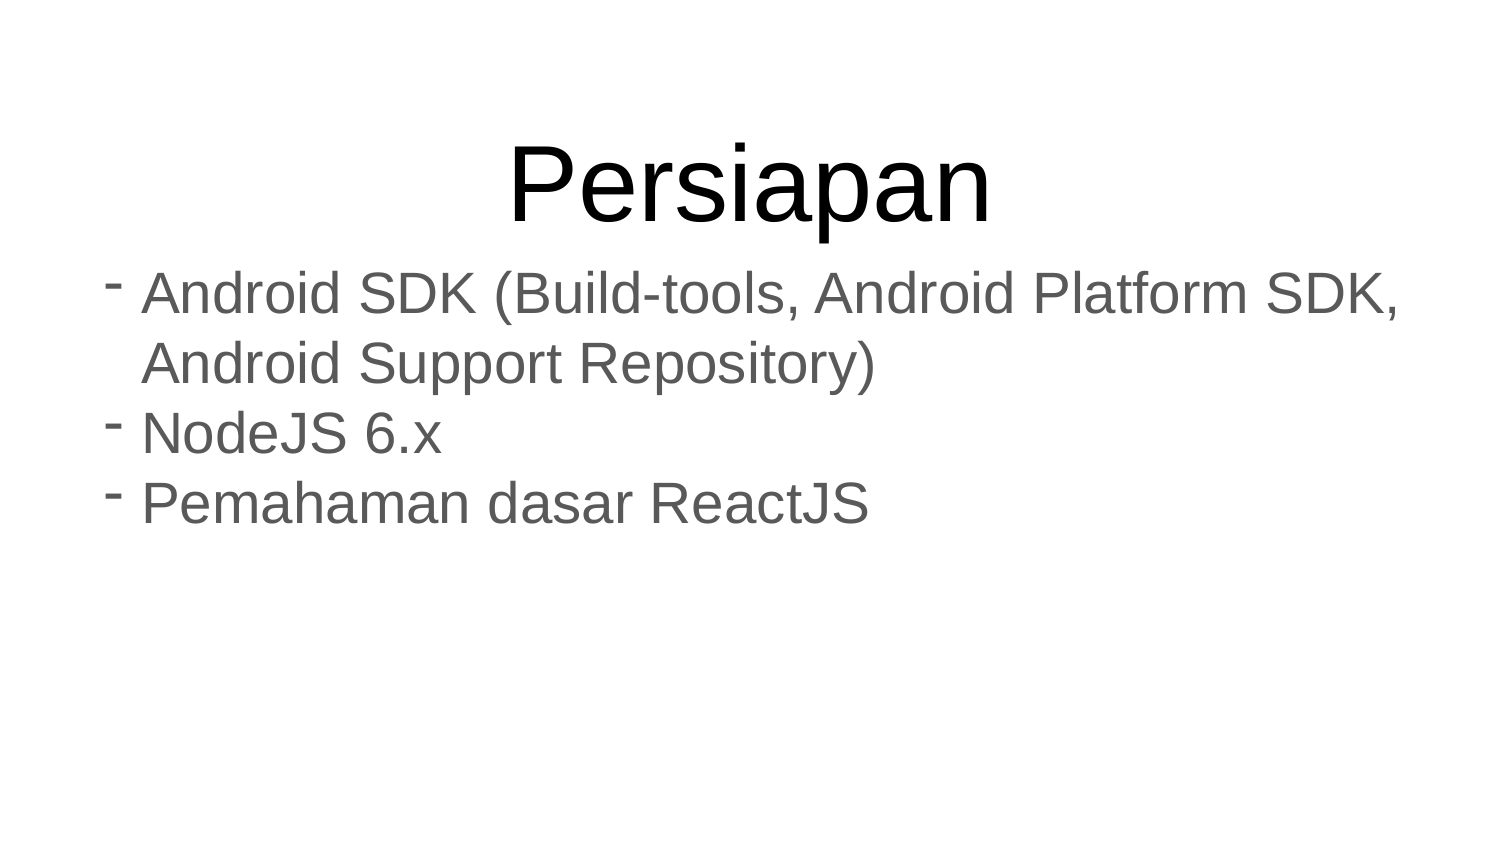

# Persiapan
Android SDK (Build-tools, Android Platform SDK, Android Support Repository)
NodeJS 6.x
Pemahaman dasar ReactJS